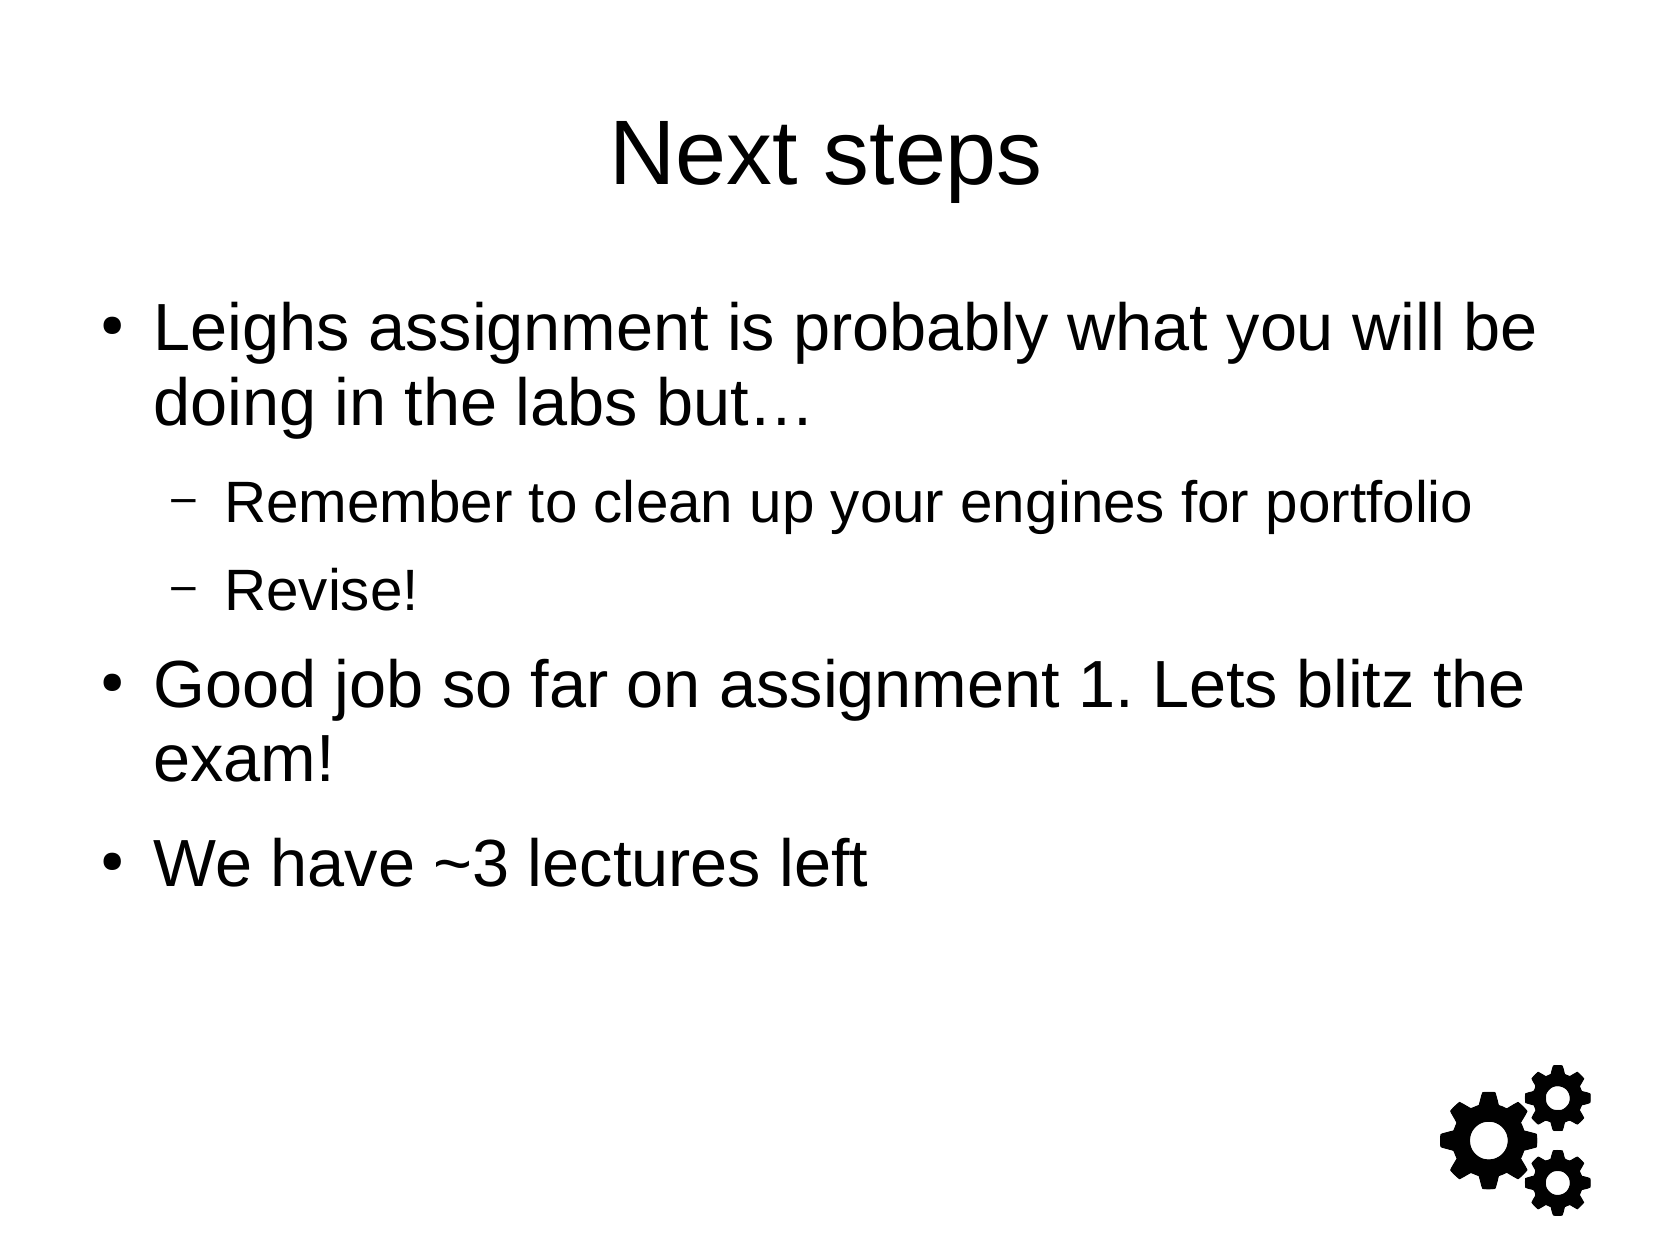

# Next steps
Leighs assignment is probably what you will be doing in the labs but…
Remember to clean up your engines for portfolio
Revise!
Good job so far on assignment 1. Lets blitz the exam!
We have ~3 lectures left